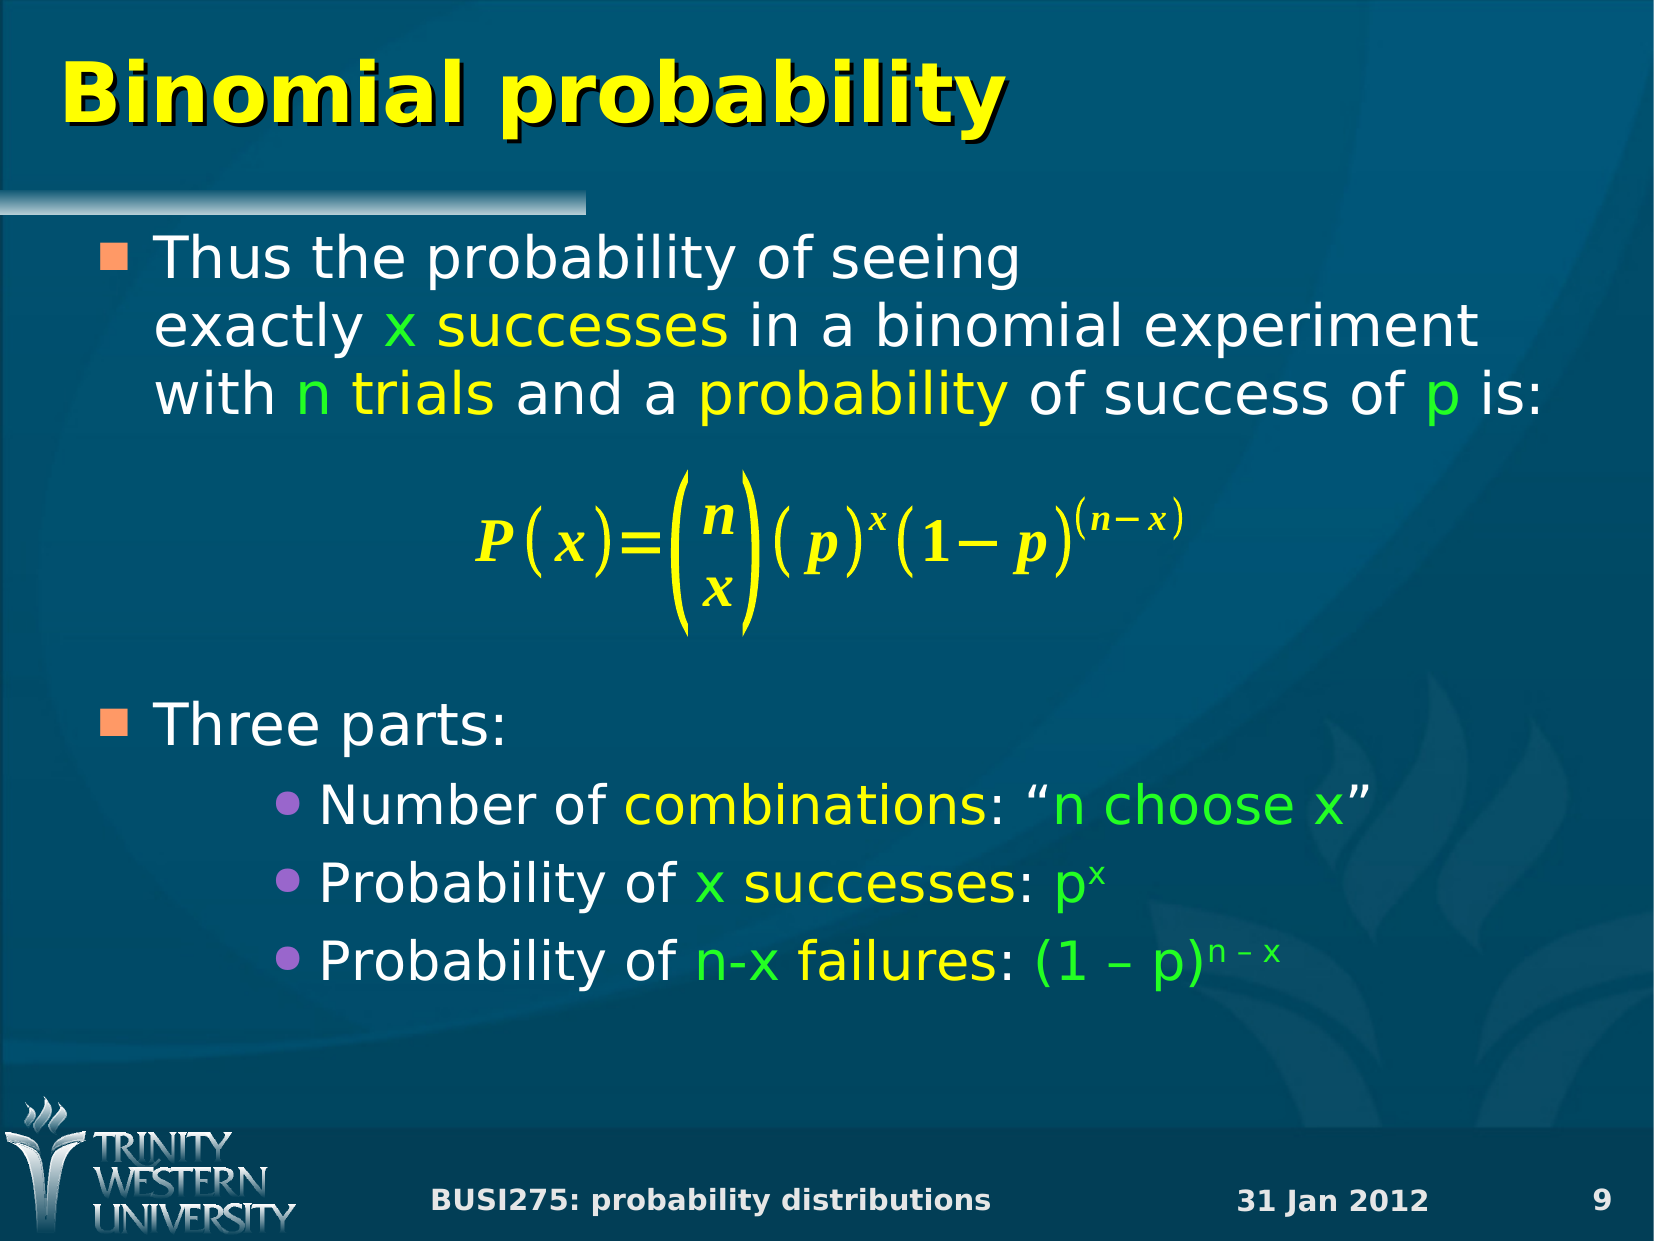

# Binomial probability
Thus the probability of seeing
exactly x successes in a binomial experiment with n trials and a probability of success of p is:
Three parts:
Number of combinations: “n choose x”
Probability of x successes: px
Probability of n-x failures: (1 – p)n – x
BUSI275: probability distributions
31 Jan 2012
9